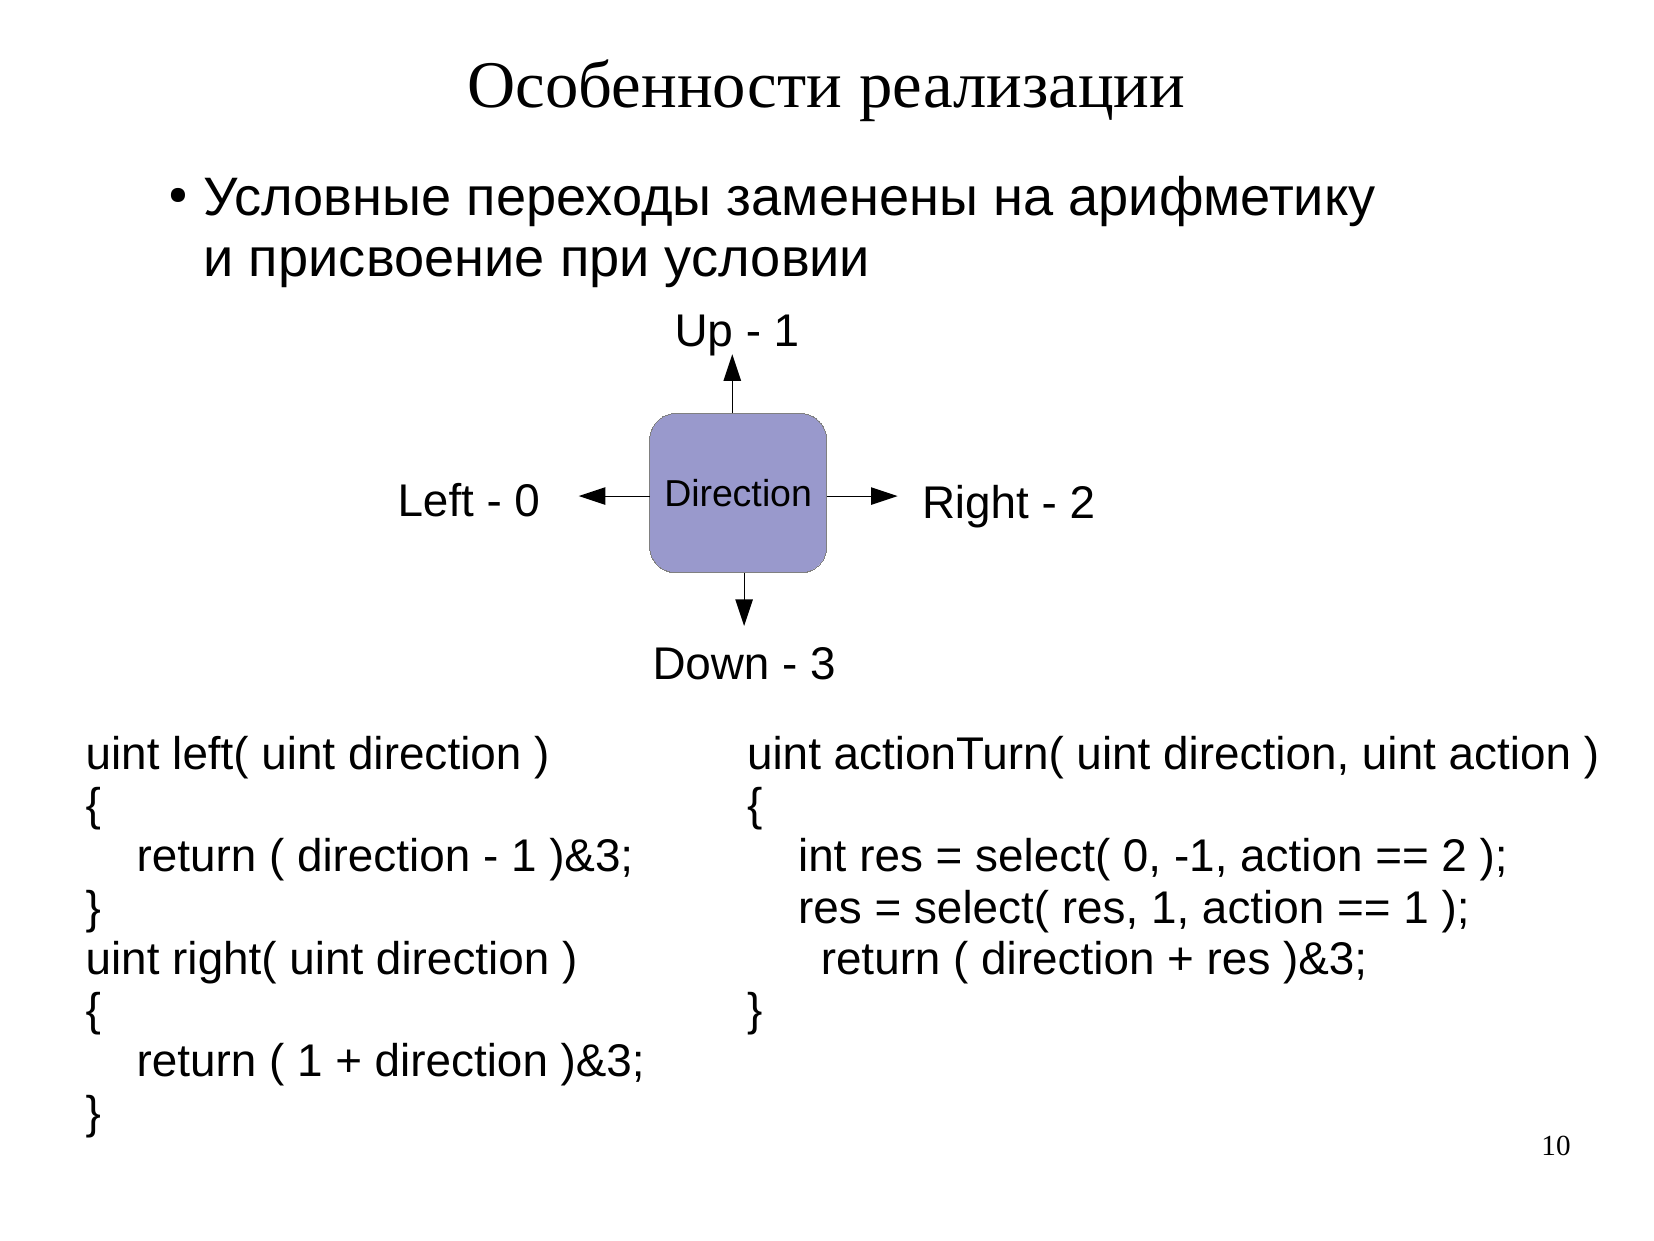

Особенности реализации
Условные переходы заменены на арифметику
и присвоение при условии
Up - 1
Direction
Left - 0
Right - 2
Down - 3
uint left( uint direction )
{
 return ( direction - 1 )&3;
}
uint right( uint direction )
{
 return ( 1 + direction )&3;
}
uint actionTurn( uint direction, uint action )
{
 int res = select( 0, -1, action == 2 );
 res = select( res, 1, action == 1 );
	return ( direction + res )&3;
}
10